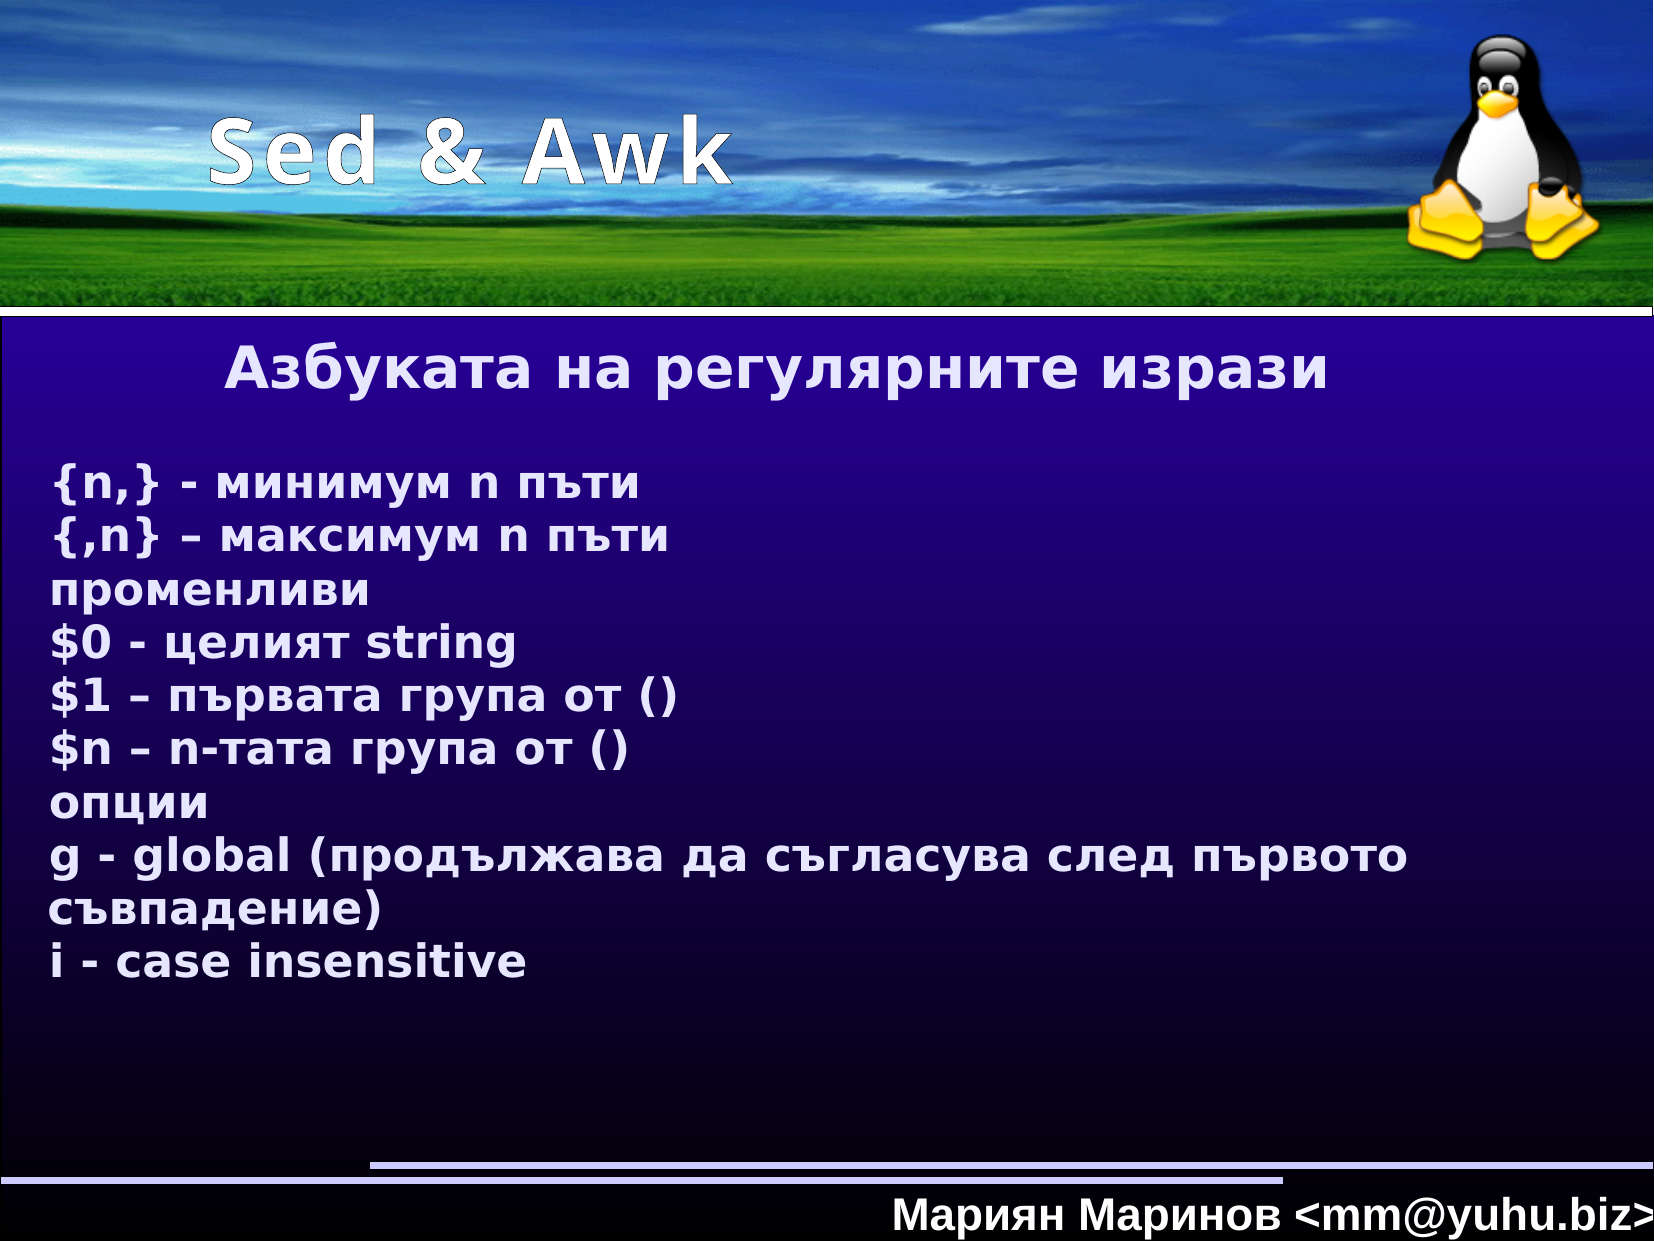

# Sed & Awk
Азбуката на регулярните изрази
{n,} - минимум n пъти
{,n} – максимум n пъти
променливи
$0 - целият string
$1 – първата група от ()
$n – n-тата група от ()
опции
g - global (продължава да съгласува след първото съвпадение)
i - case insensitive
Мариян Маринов <mm@yuhu.biz>